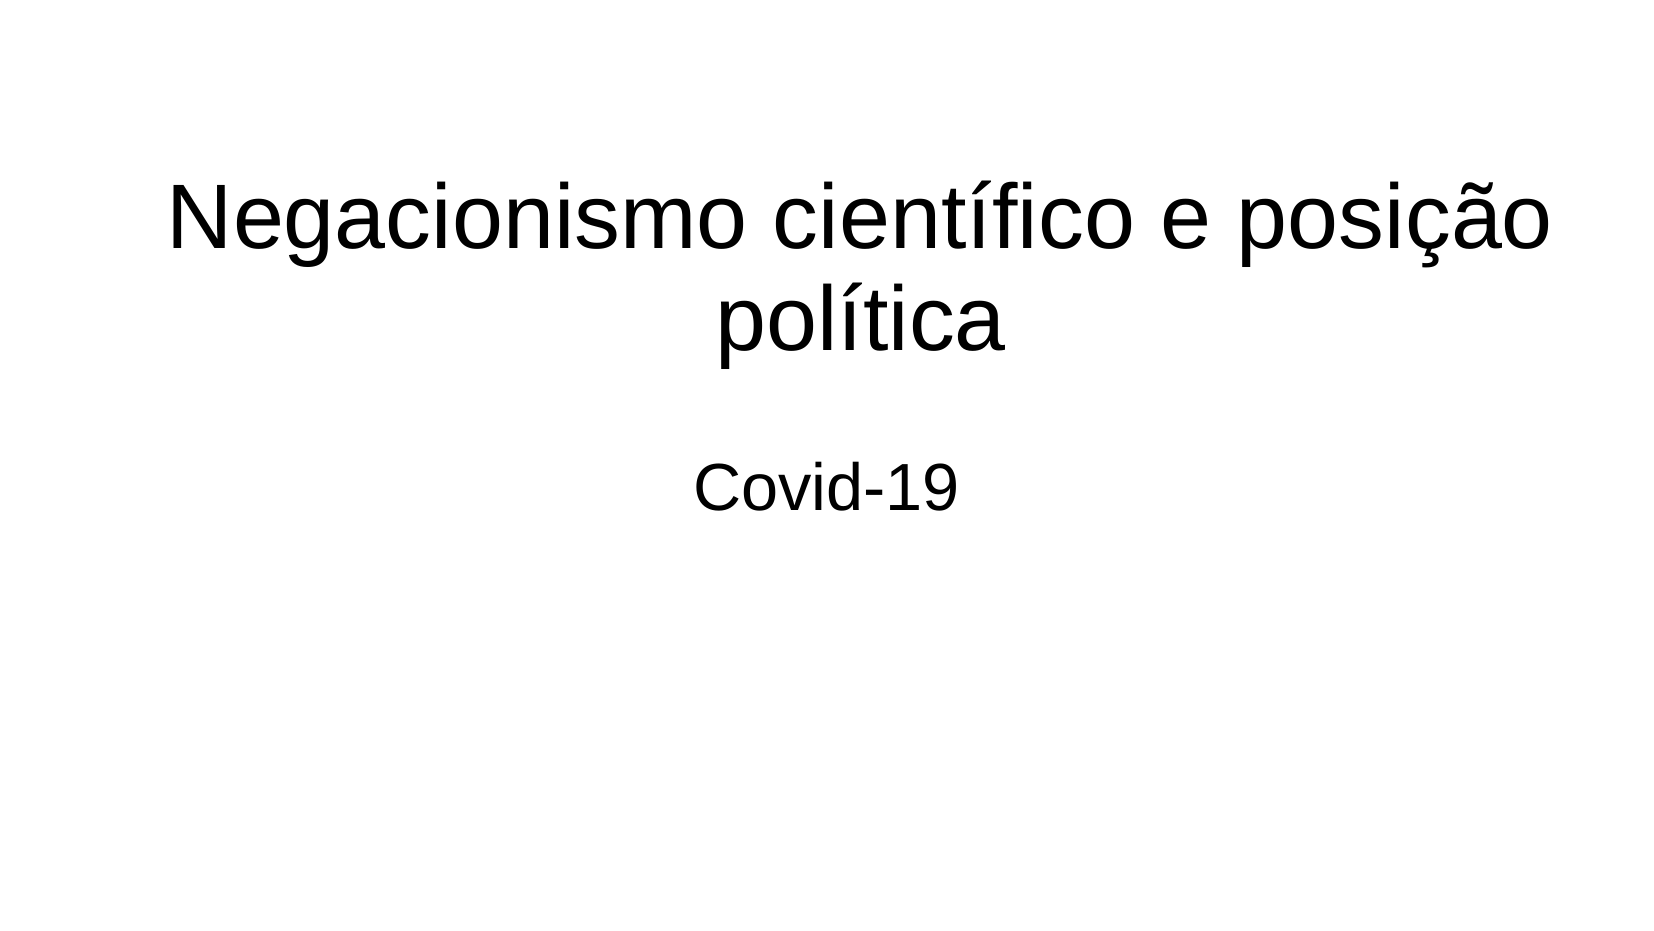

# Negacionismo científico e posição política
Covid-19